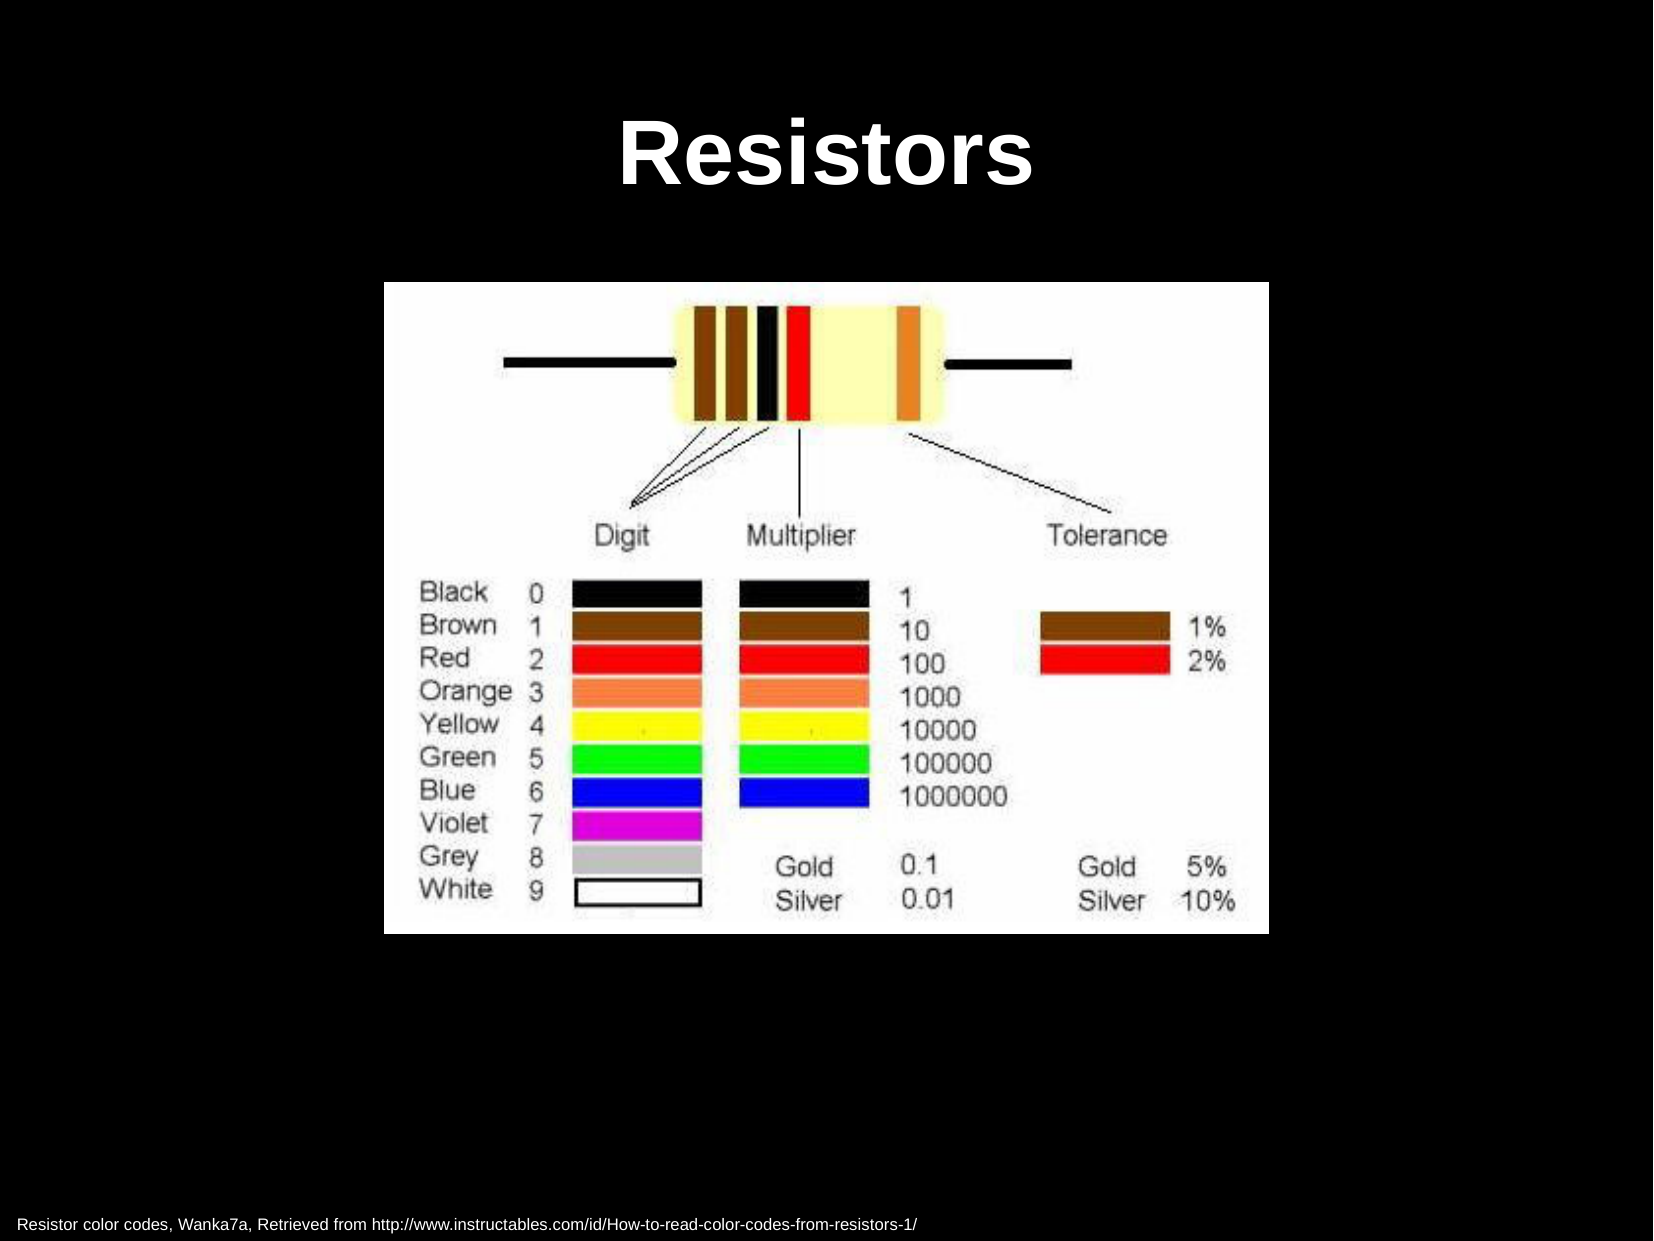

# Resistors
Resistor color codes, Wanka7a, Retrieved from http://www.instructables.com/id/How-to-read-color-codes-from-resistors-1/